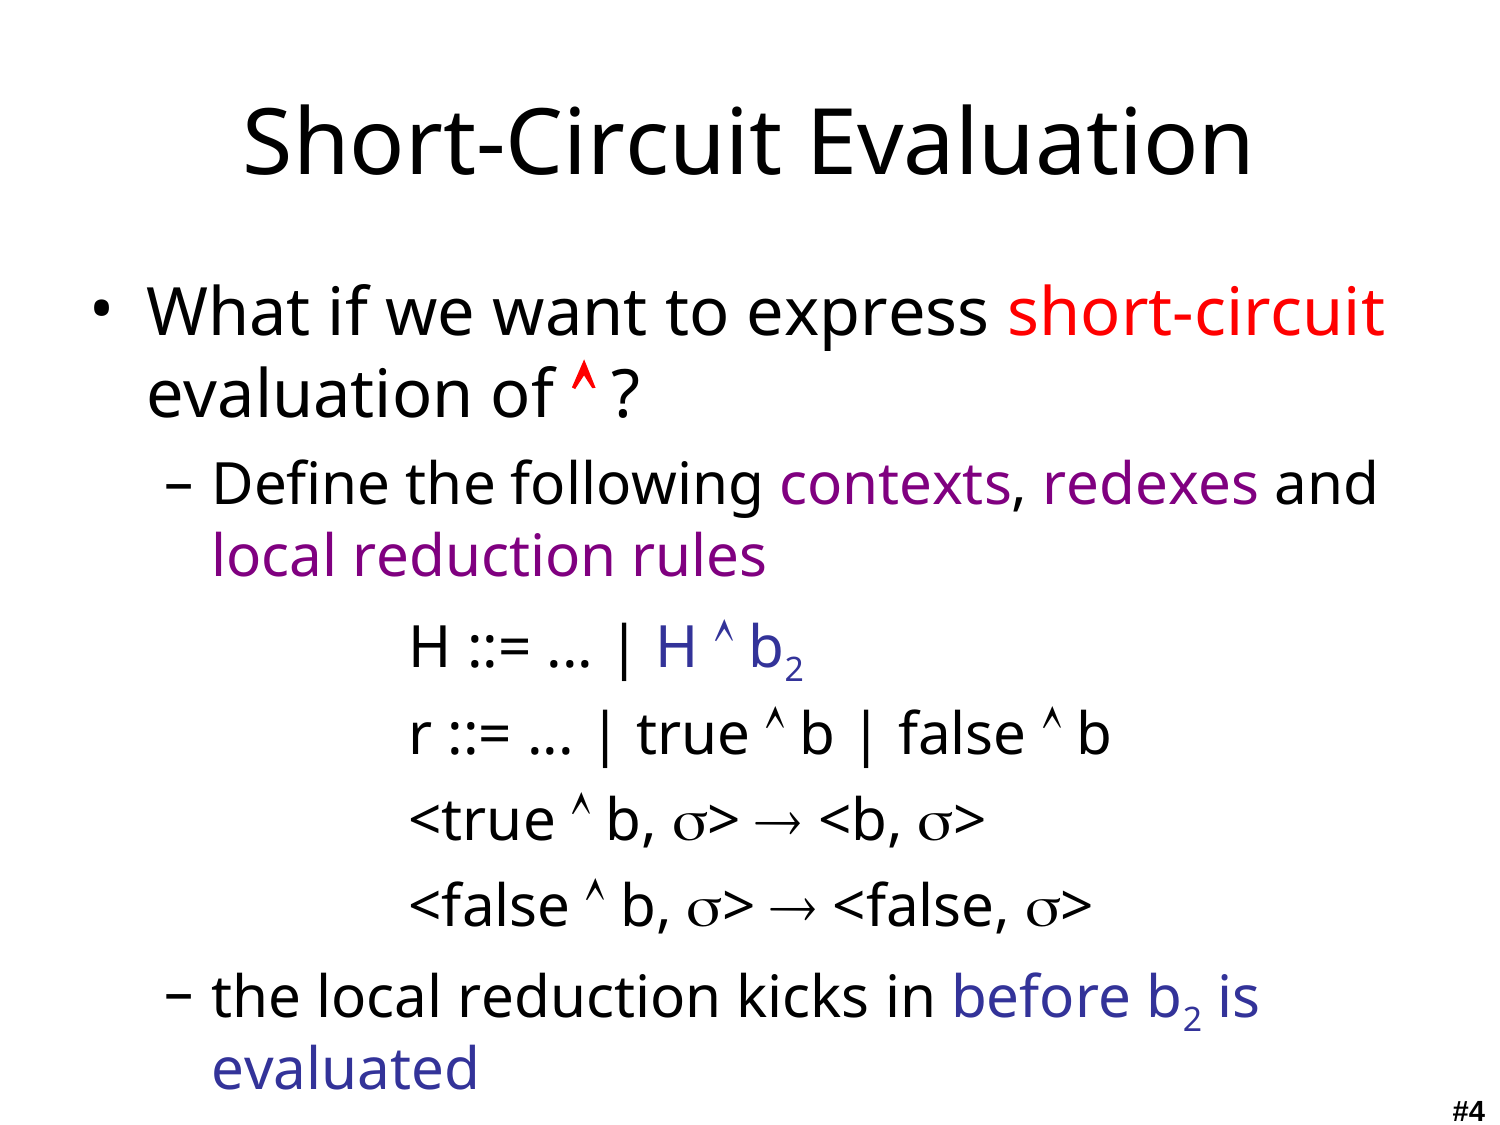

# Short-Circuit Evaluation
What if we want to express short-circuit evaluation of  ?
Define the following contexts, redexes and local reduction rules
 H ::= ... | H  b2
 r ::= ... | true  b | false  b
 <true  b, >  <b, >
 <false  b, >  <false, >
the local reduction kicks in before b2 is evaluated
4